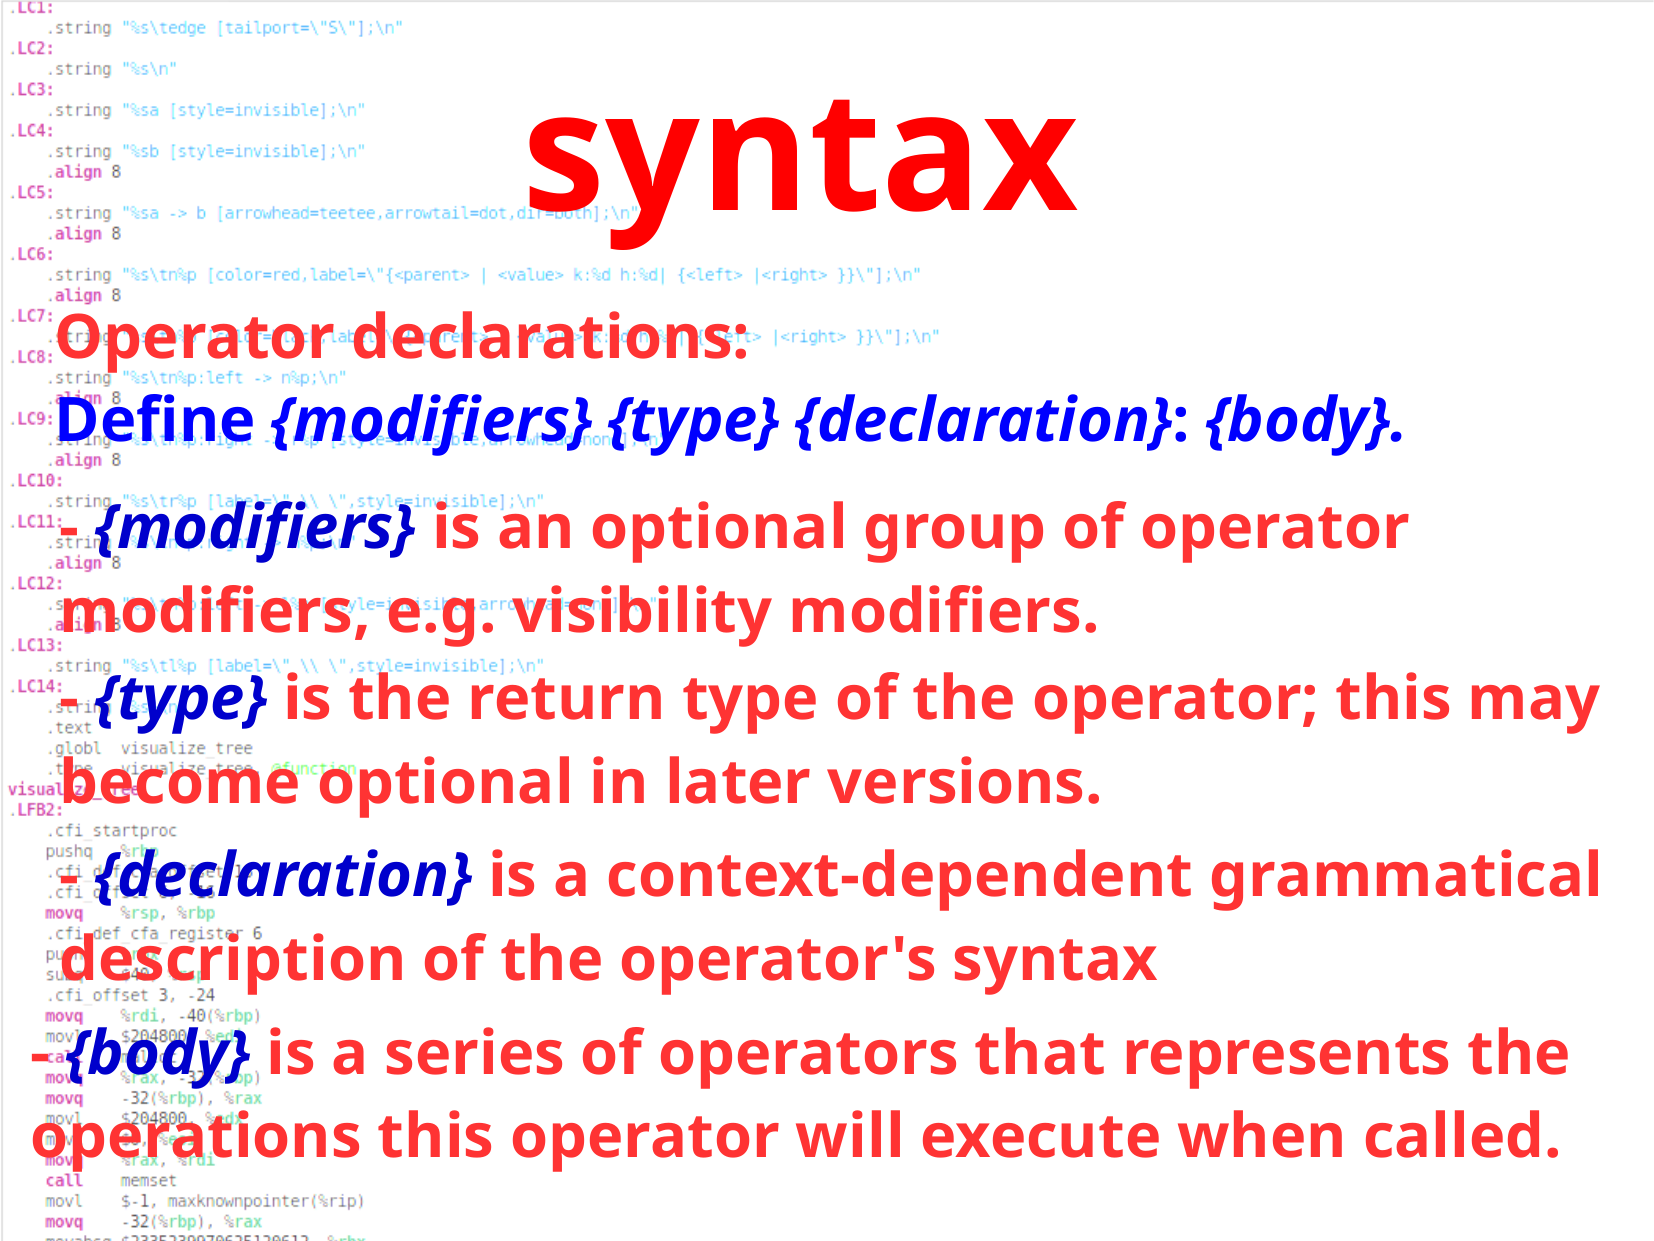

syntax
Operator declarations:
Define {modifiers} {type} {declaration}: {body}.
- {modifiers} is an optional group of operator modifiers, e.g. visibility modifiers.
- {type} is the return type of the operator; this may become optional in later versions.
- {declaration} is a context-dependent grammatical description of the operator's syntax
- {body} is a series of operators that represents the operations this operator will execute when called.